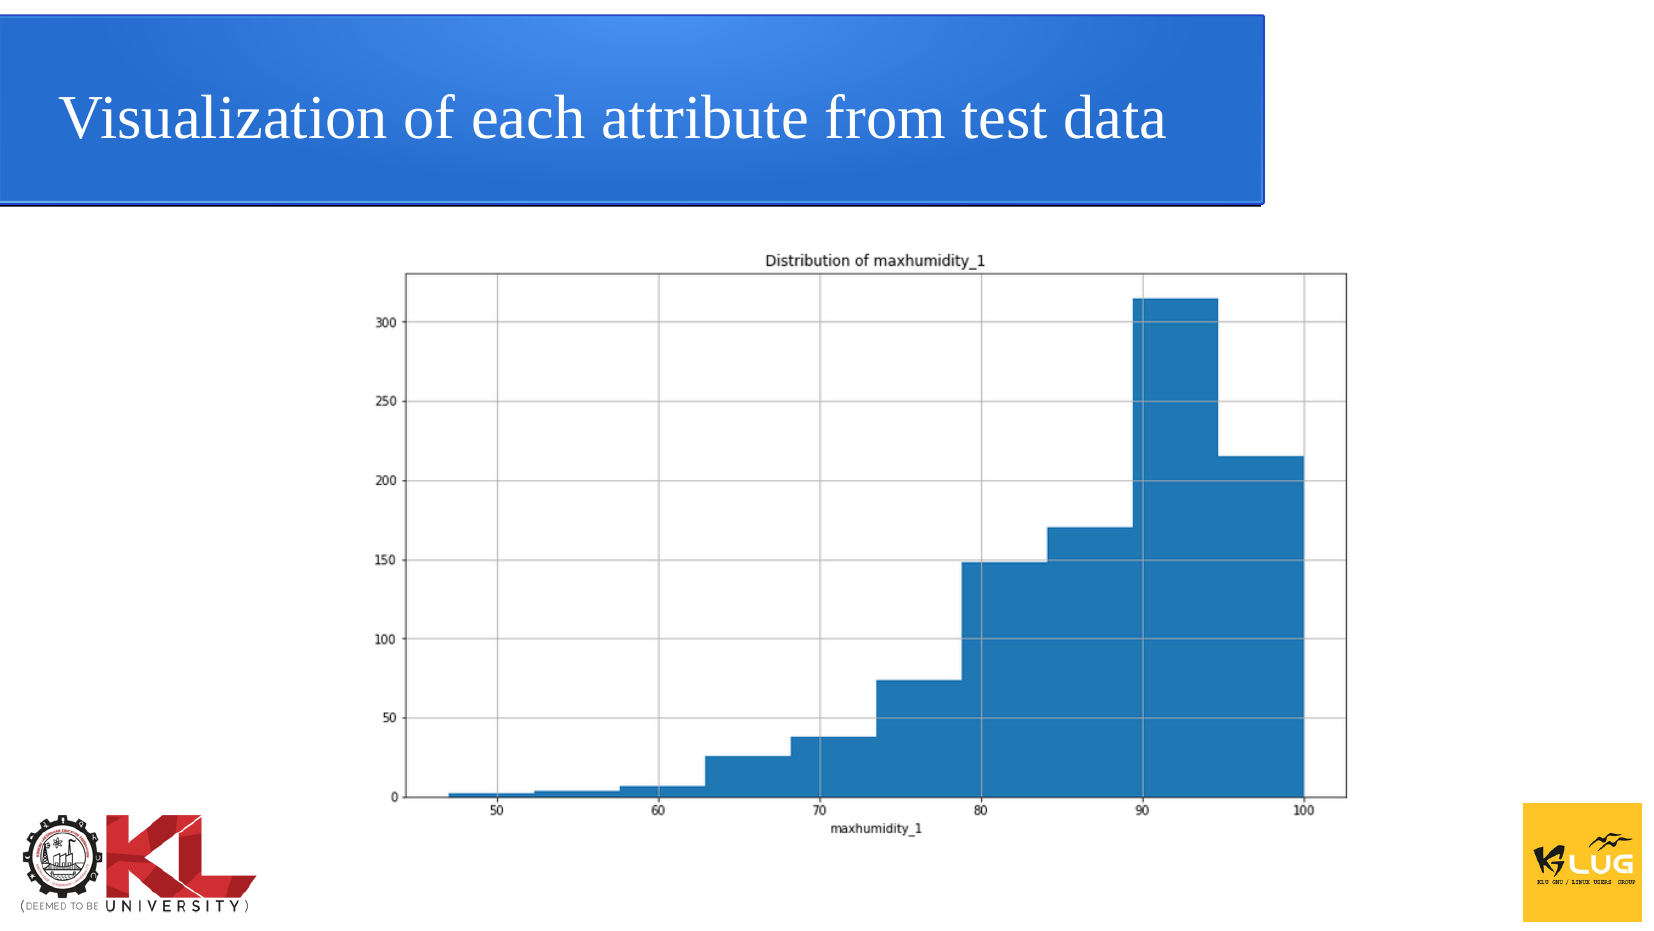

# Visualization of each attribute from test data